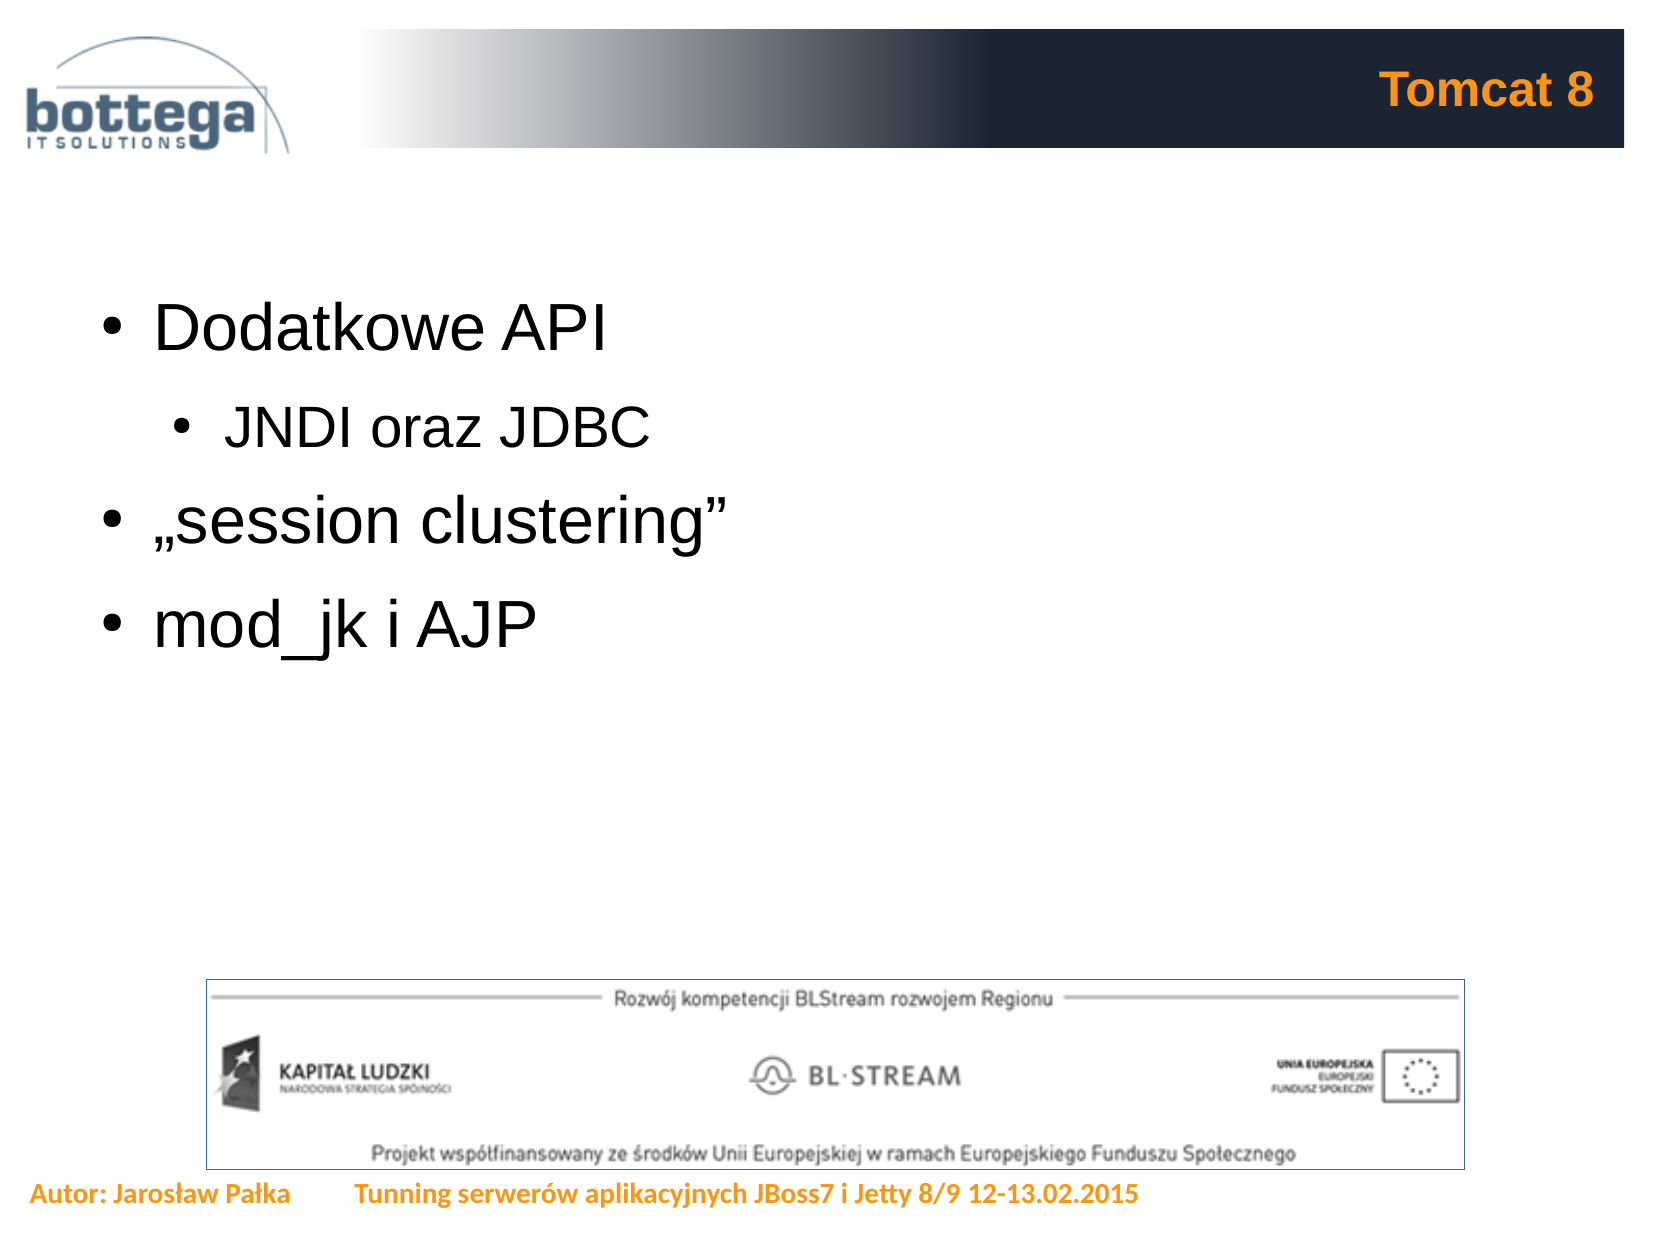

# Tomcat 8
Dodatkowe API
JNDI oraz JDBC
„session clustering”
mod_jk i AJP